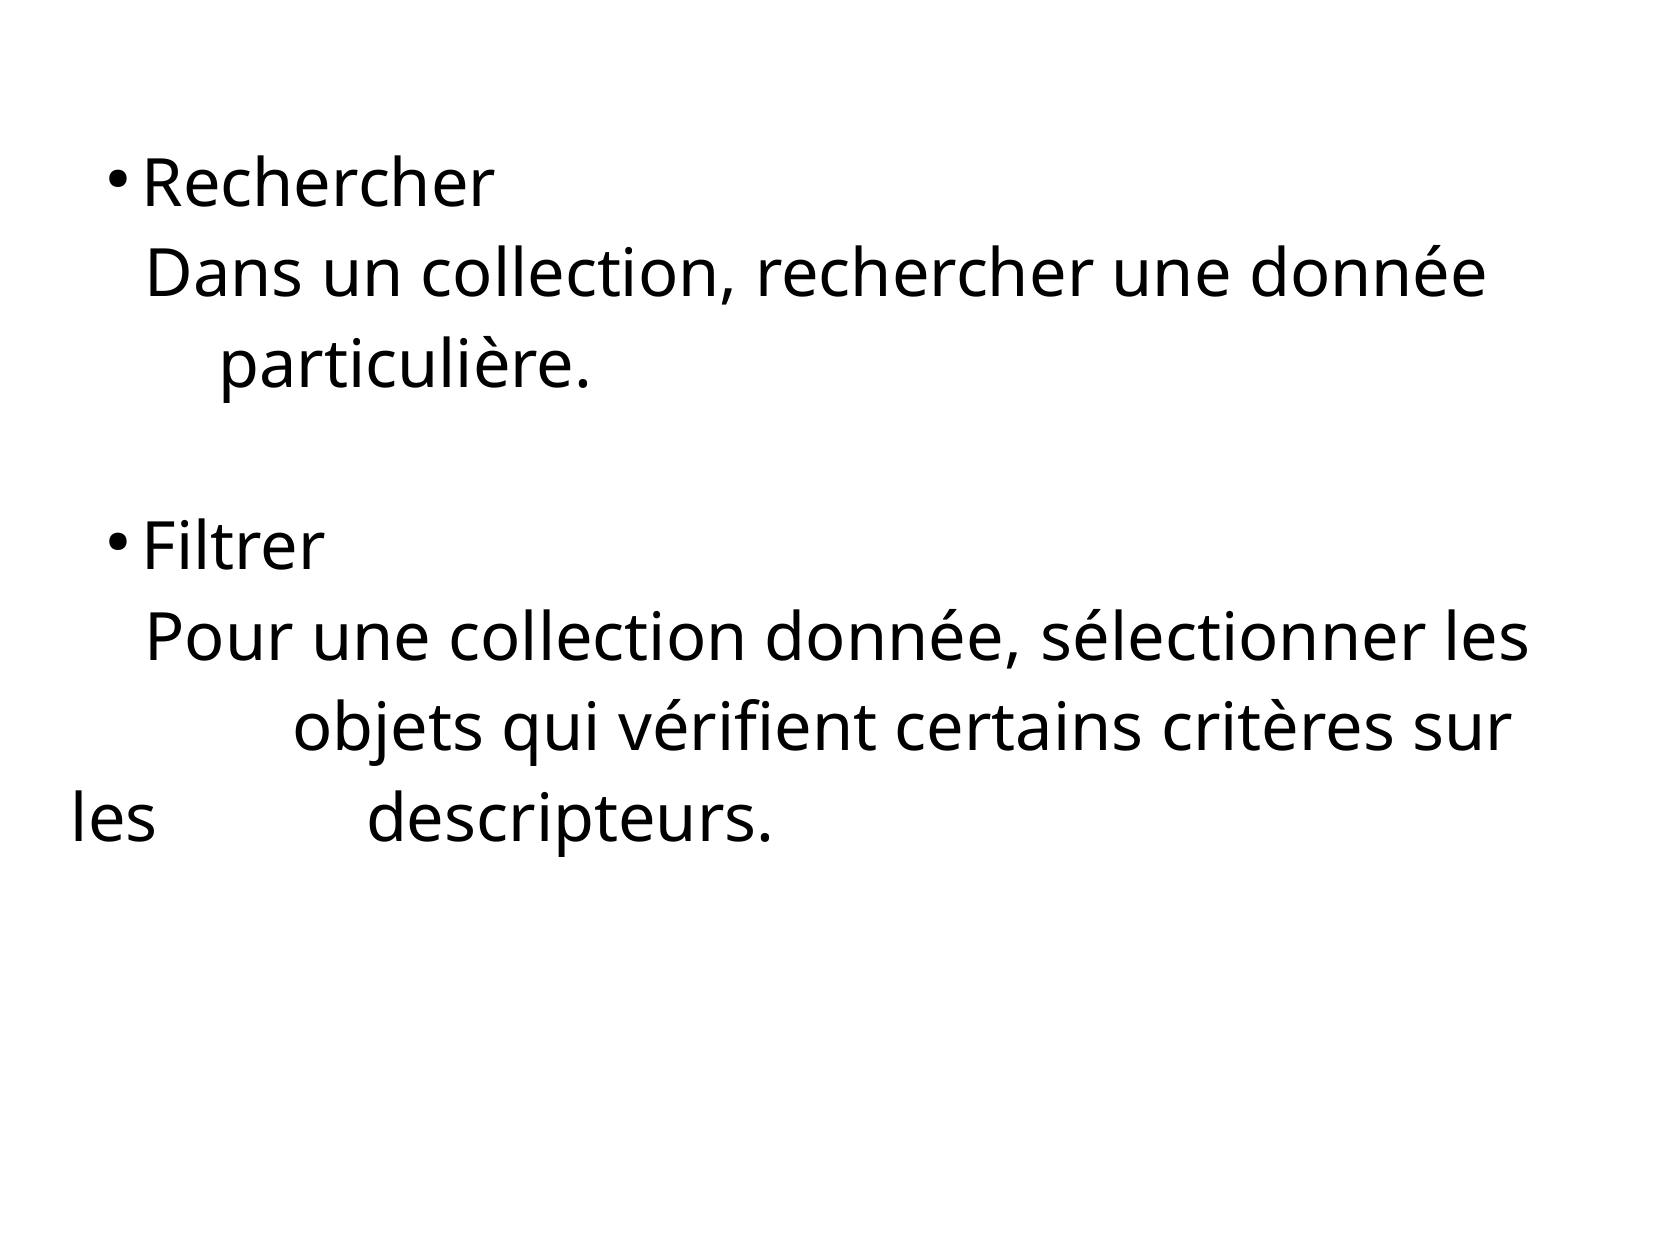

# Rechercher
	Dans un collection, rechercher une donnée 			particulière.
Filtrer
	Pour une collection donnée, sélectionner les 			objets qui vérifient certains critères sur les 			descripteurs.